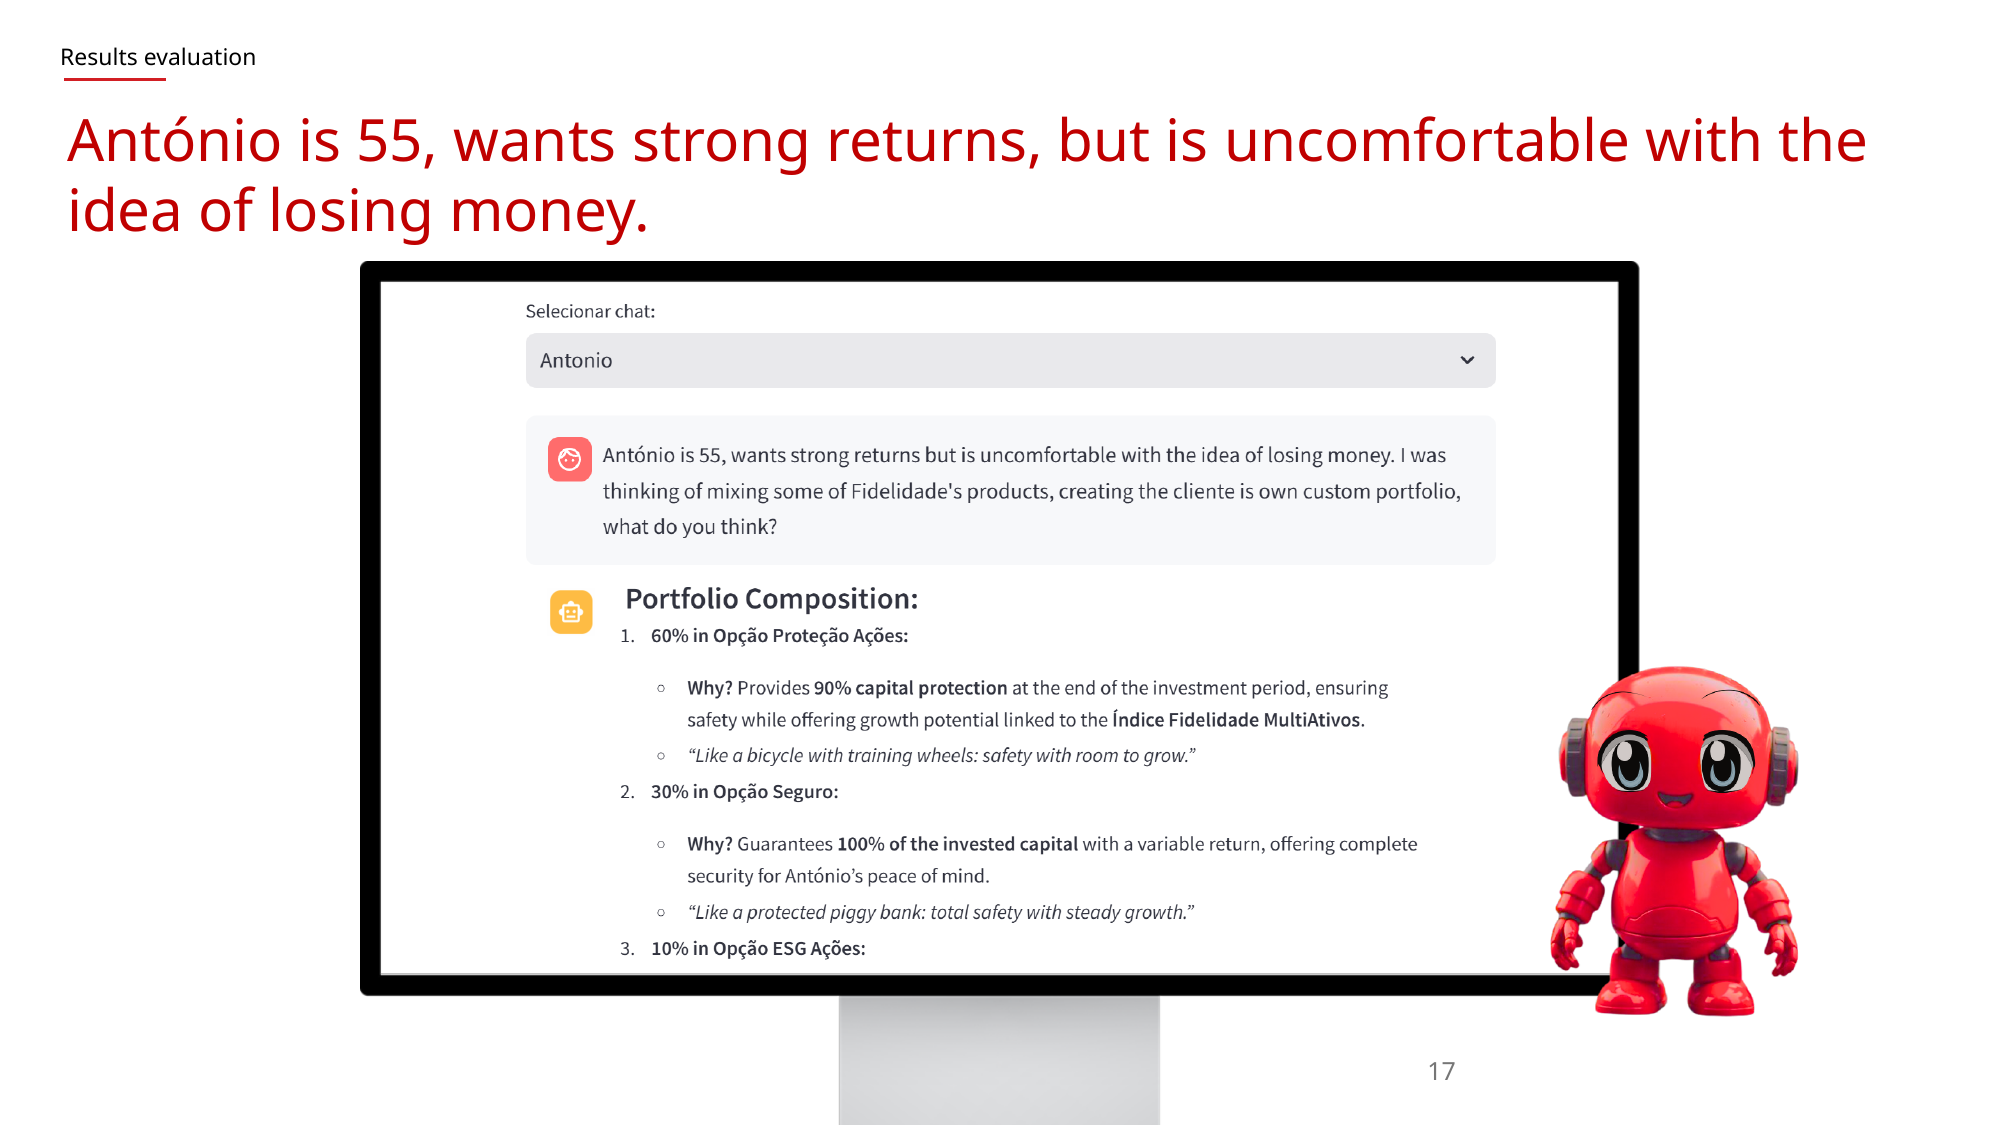

Results evaluation
António is 55, wants strong returns, but is uncomfortable with the idea of losing money.